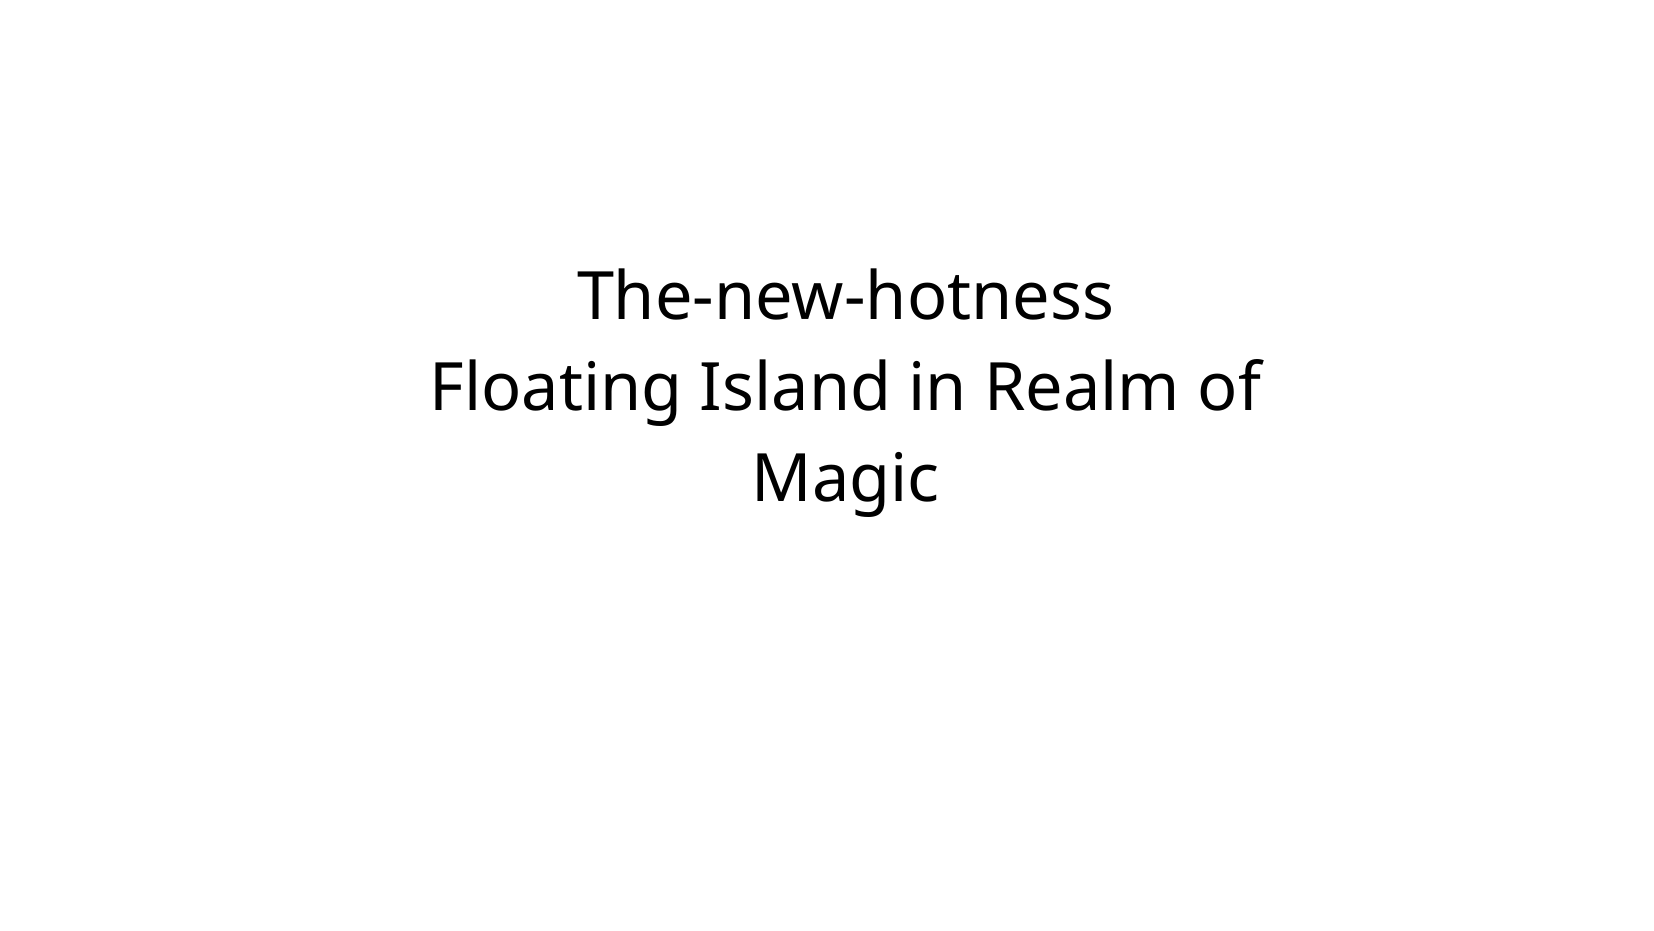

# The-new-hotness
Floating Island in Realm of
Magic